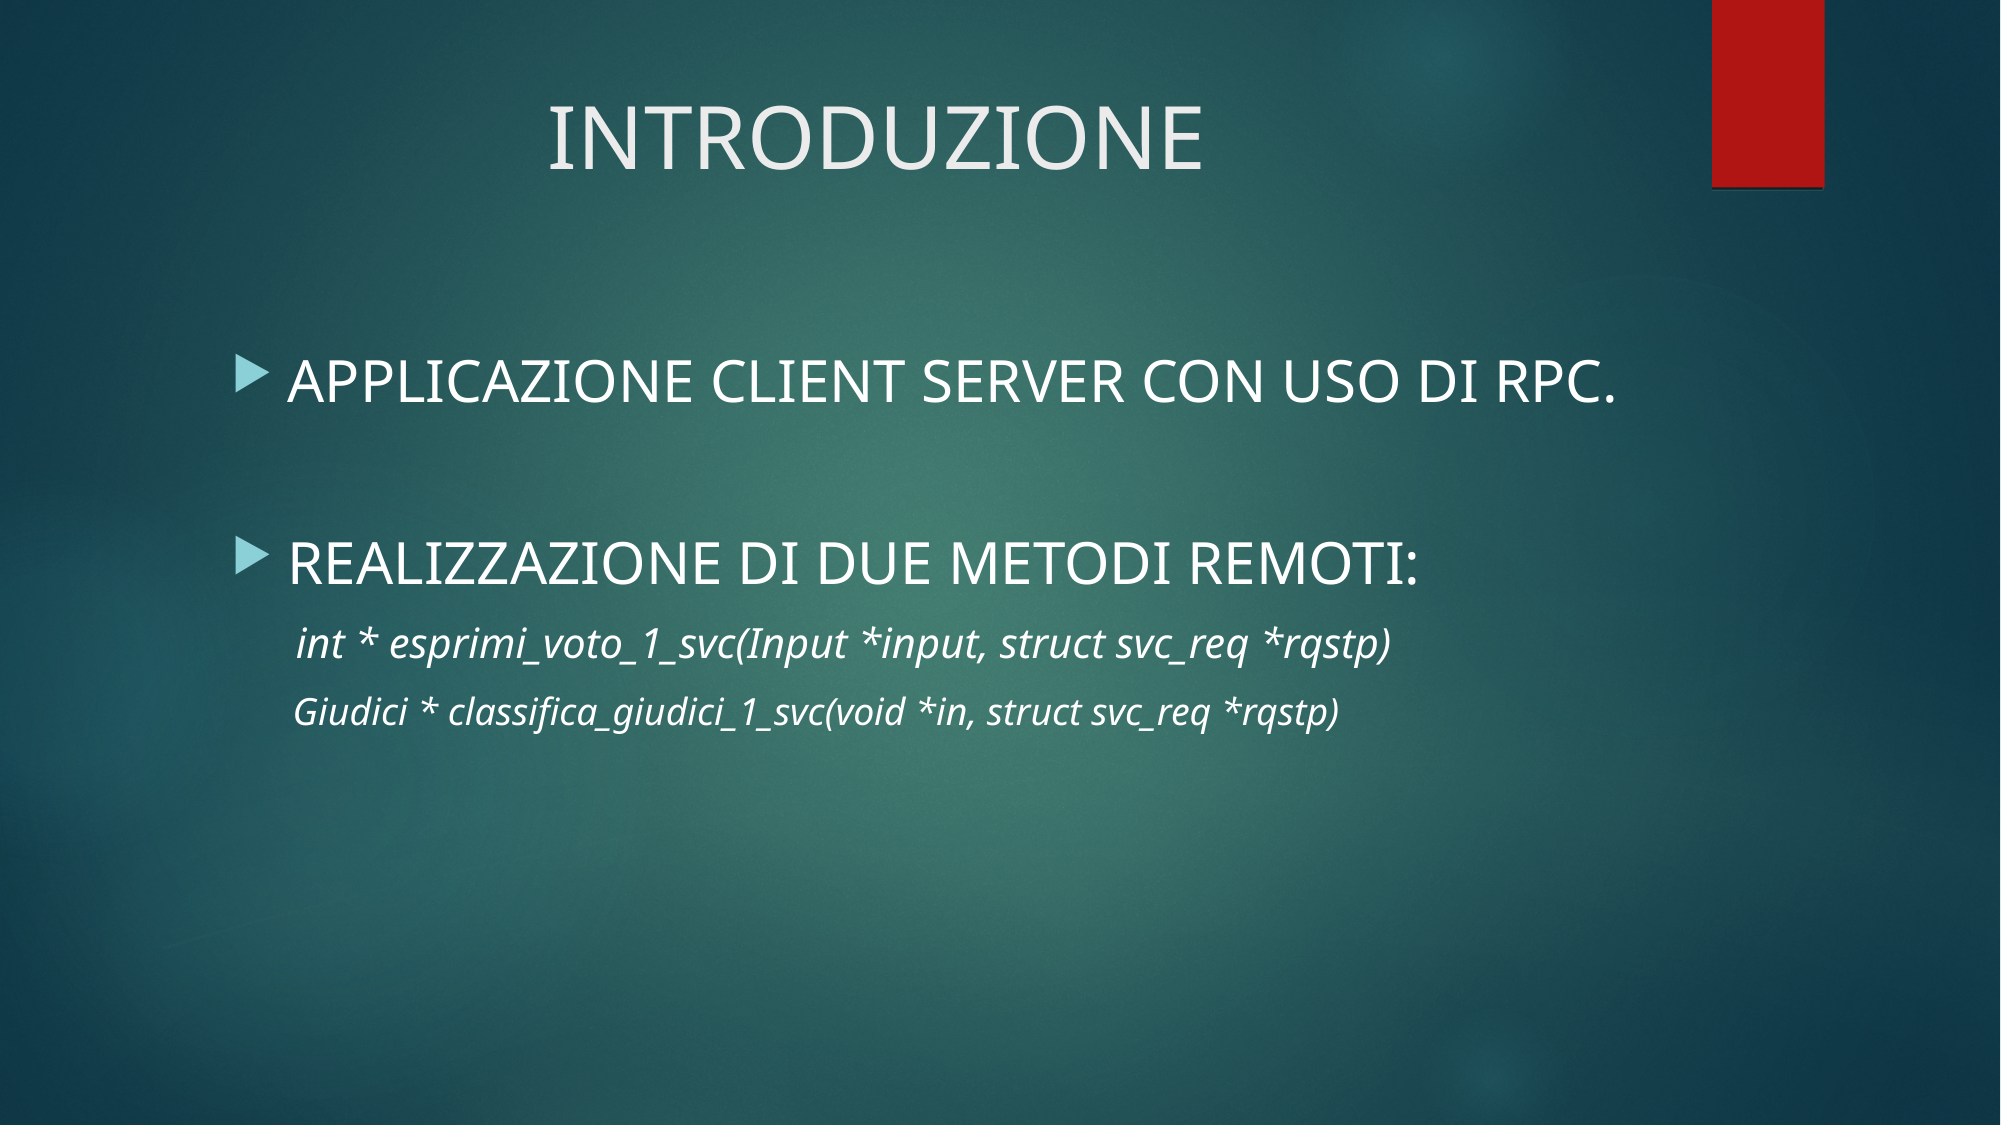

# INTRODUZIONE
APPLICAZIONE CLIENT SERVER CON USO DI RPC.
REALIZZAZIONE DI DUE METODI REMOTI:
 int * esprimi_voto_1_svc(Input *input, struct svc_req *rqstp)
 Giudici * classifica_giudici_1_svc(void *in, struct svc_req *rqstp)